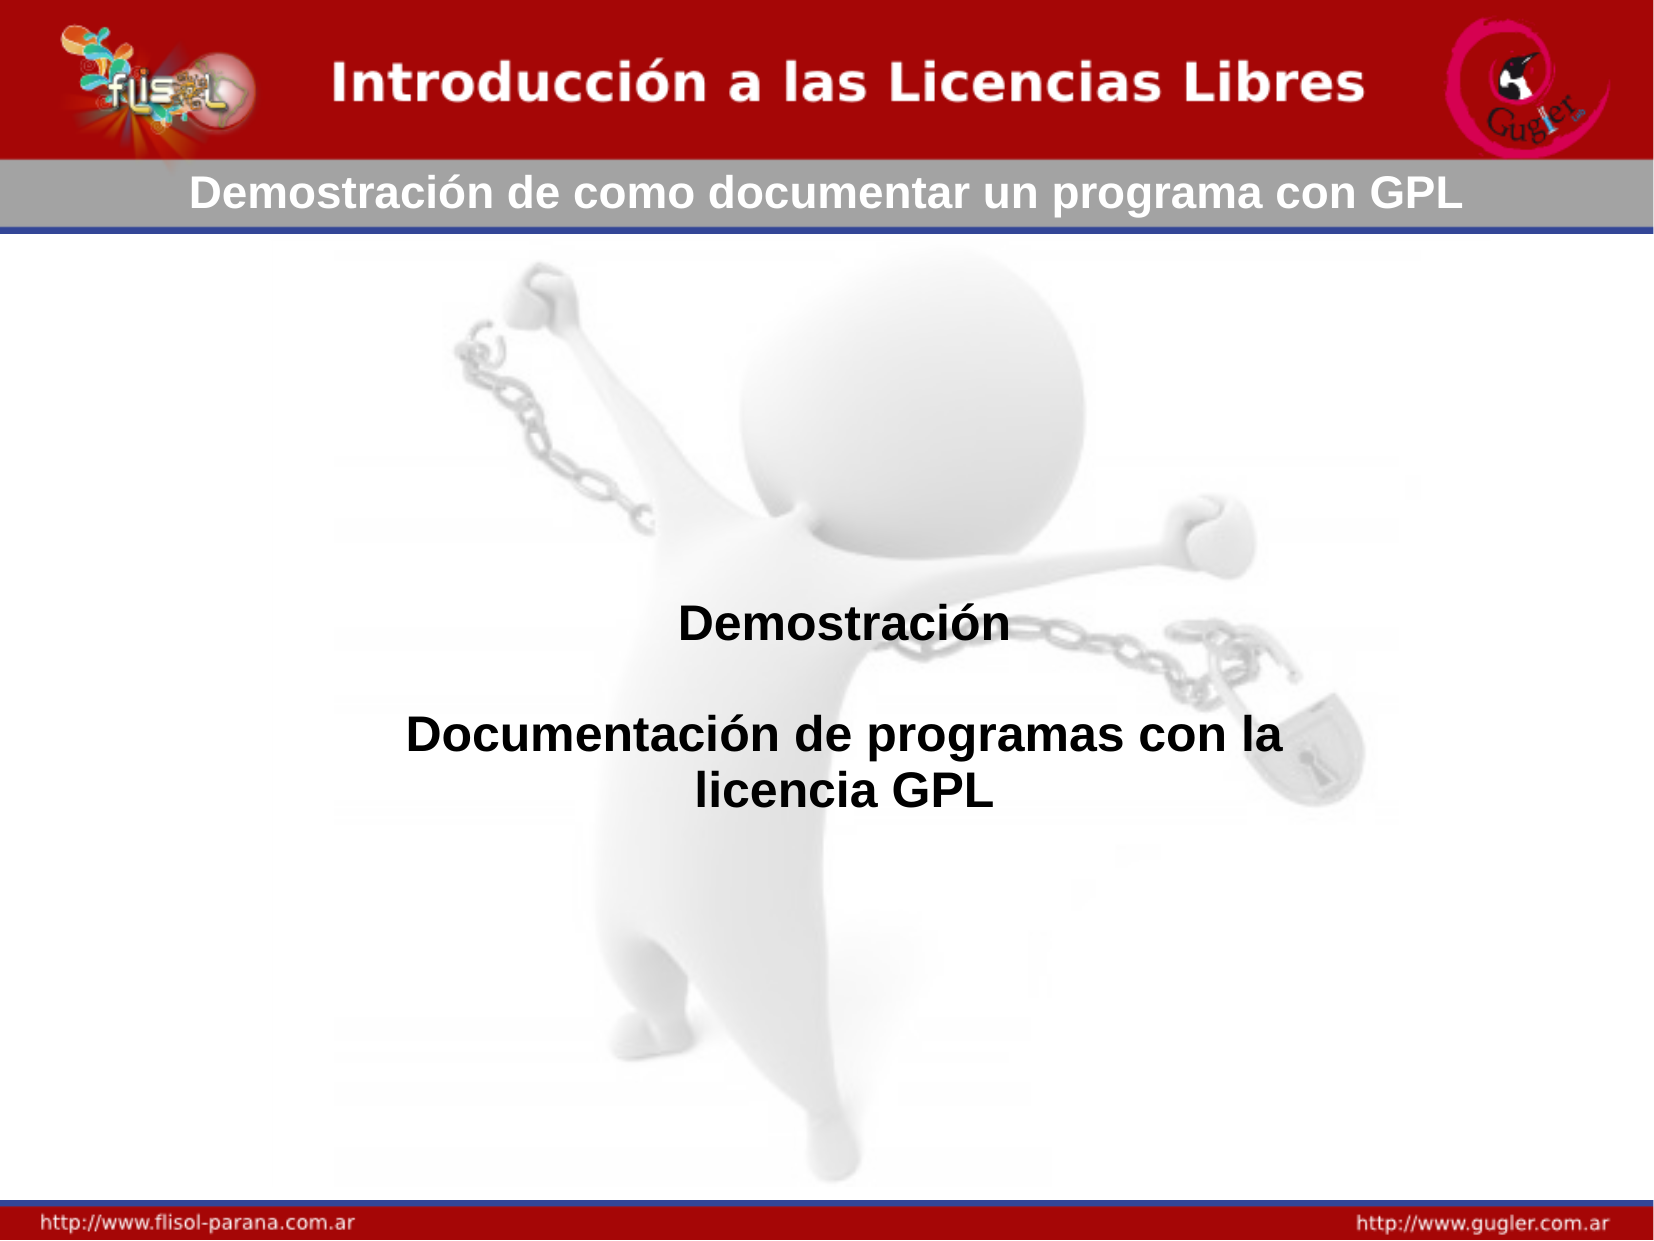

Demostración de como documentar un programa con GPL
Demostración
Documentación de programas con la licencia GPL